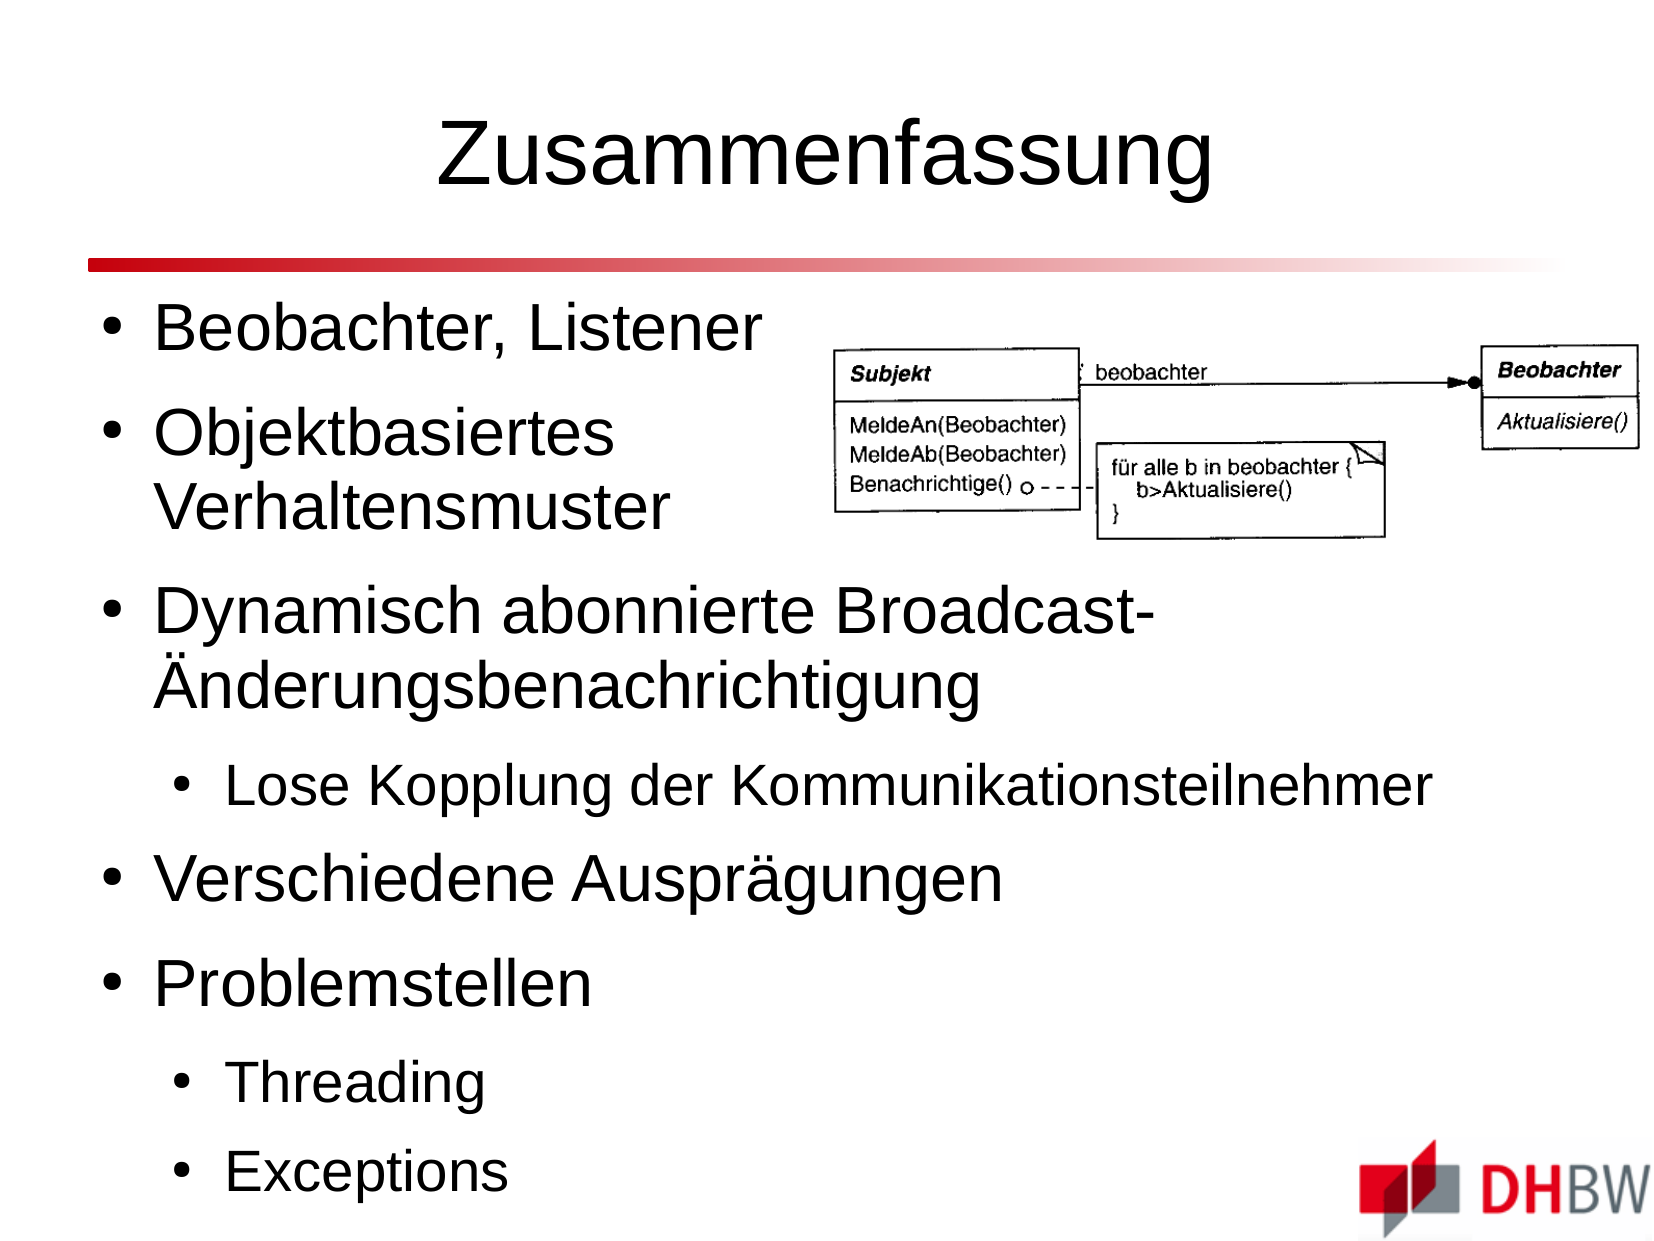

# Zusammenfassung
Beobachter, Listener
Objektbasiertes
Verhaltensmuster
Dynamisch abonnierte Broadcast-Änderungsbenachrichtigung
Lose Kopplung der Kommunikationsteilnehmer
Verschiedene Ausprägungen
Problemstellen
Threading
Exceptions